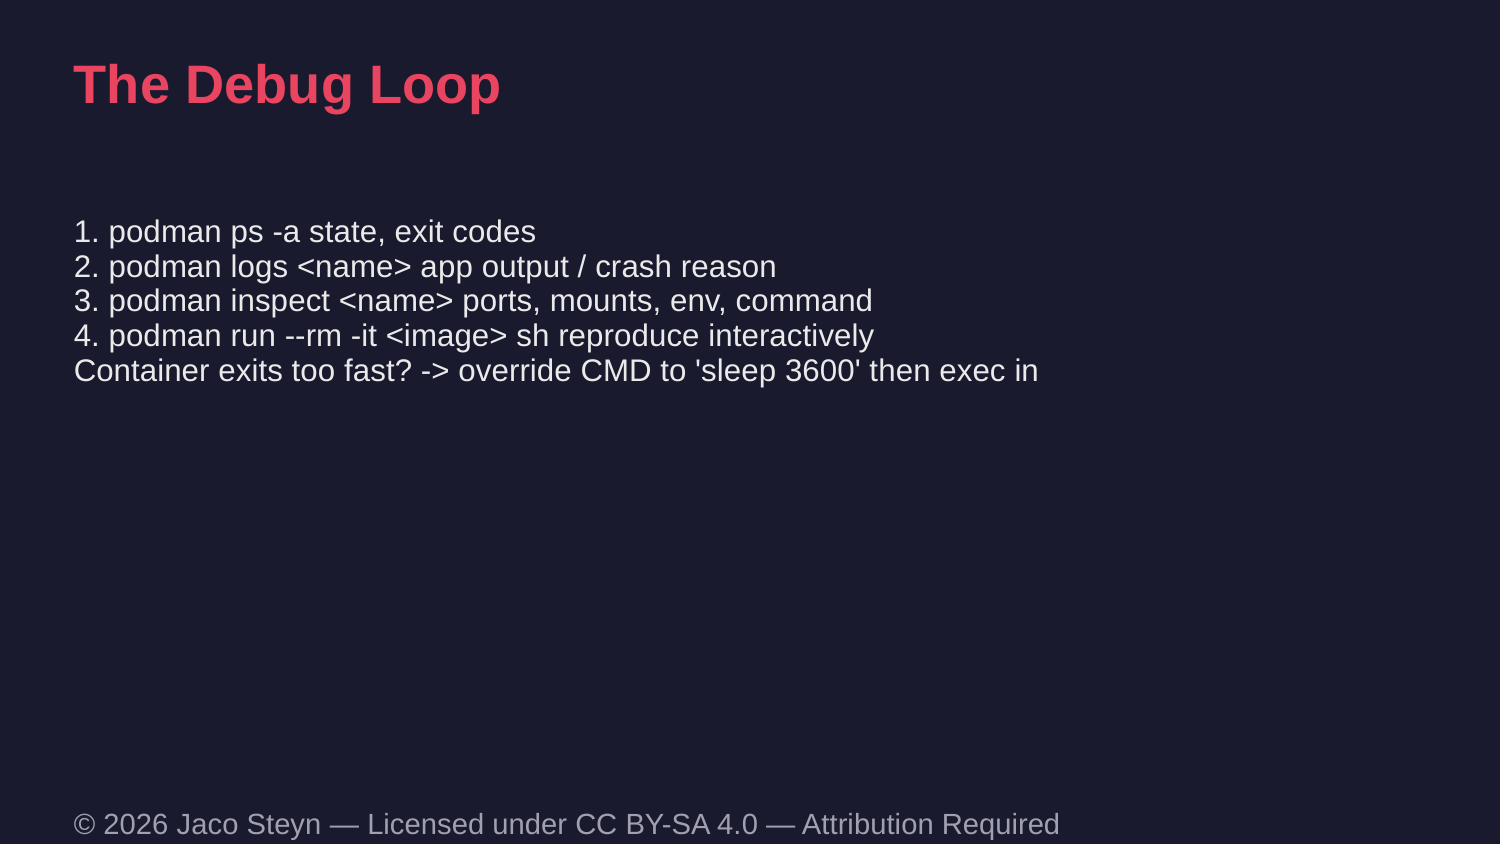

The Debug Loop
1. podman ps -a state, exit codes
2. podman logs <name> app output / crash reason
3. podman inspect <name> ports, mounts, env, command
4. podman run --rm -it <image> sh reproduce interactively
Container exits too fast? -> override CMD to 'sleep 3600' then exec in
© 2026 Jaco Steyn — Licensed under CC BY-SA 4.0 — Attribution Required